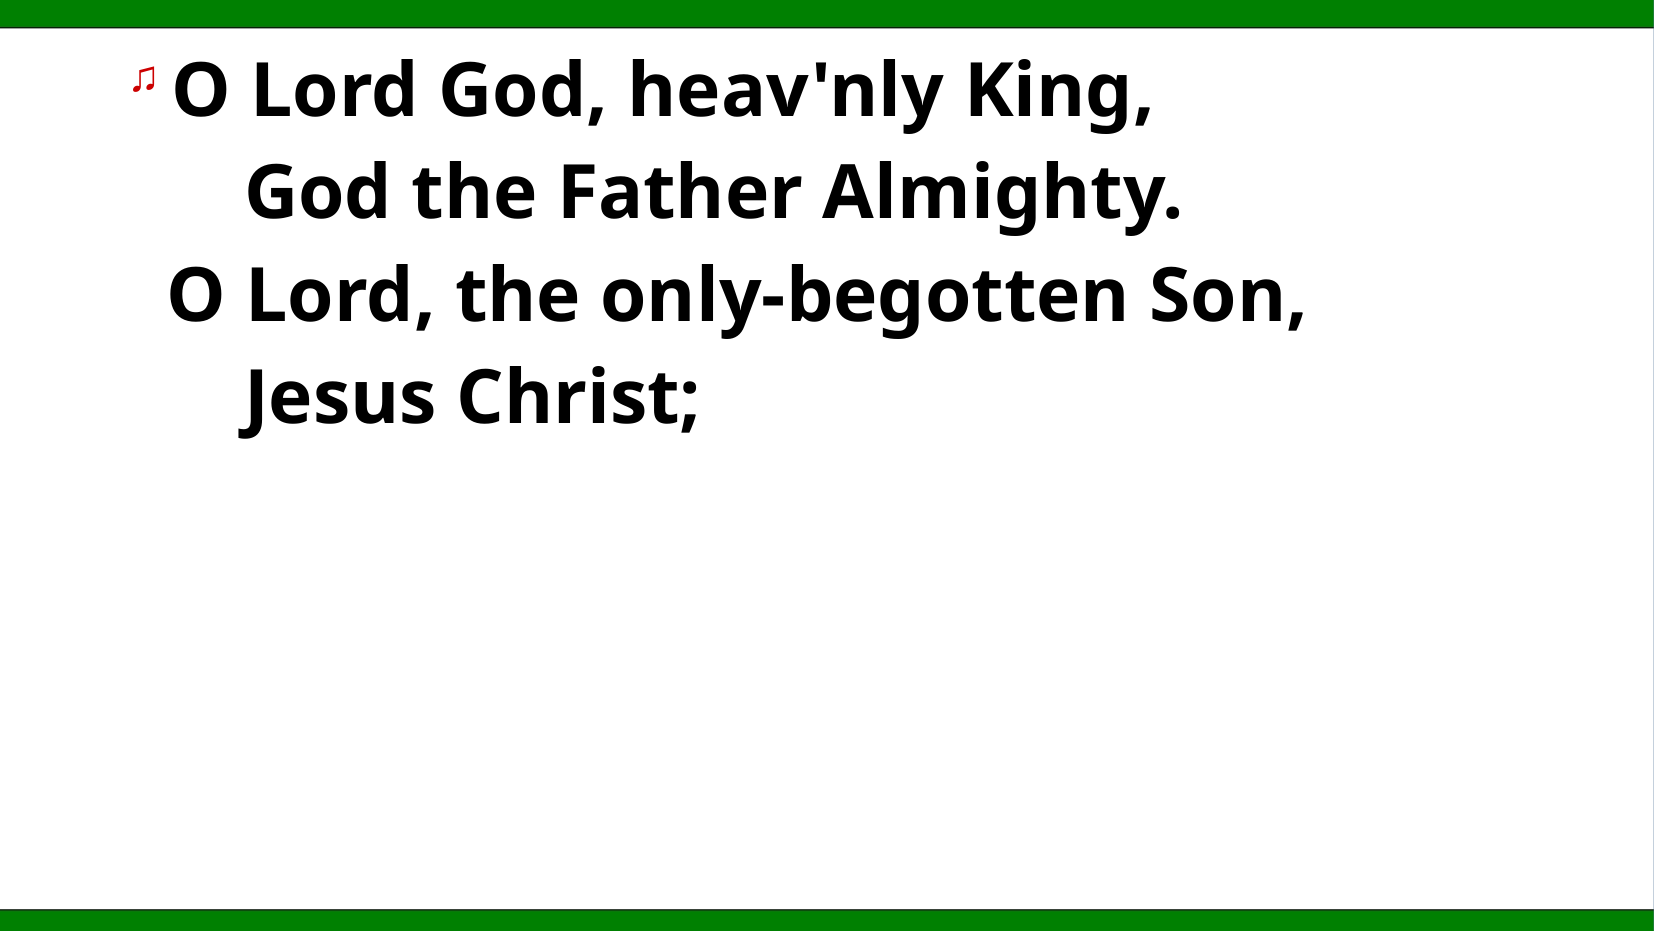

♫ O Lord God, heav'nly King,
 God the Father Almighty.
 O Lord, the only-begotten Son,
 Jesus Christ;